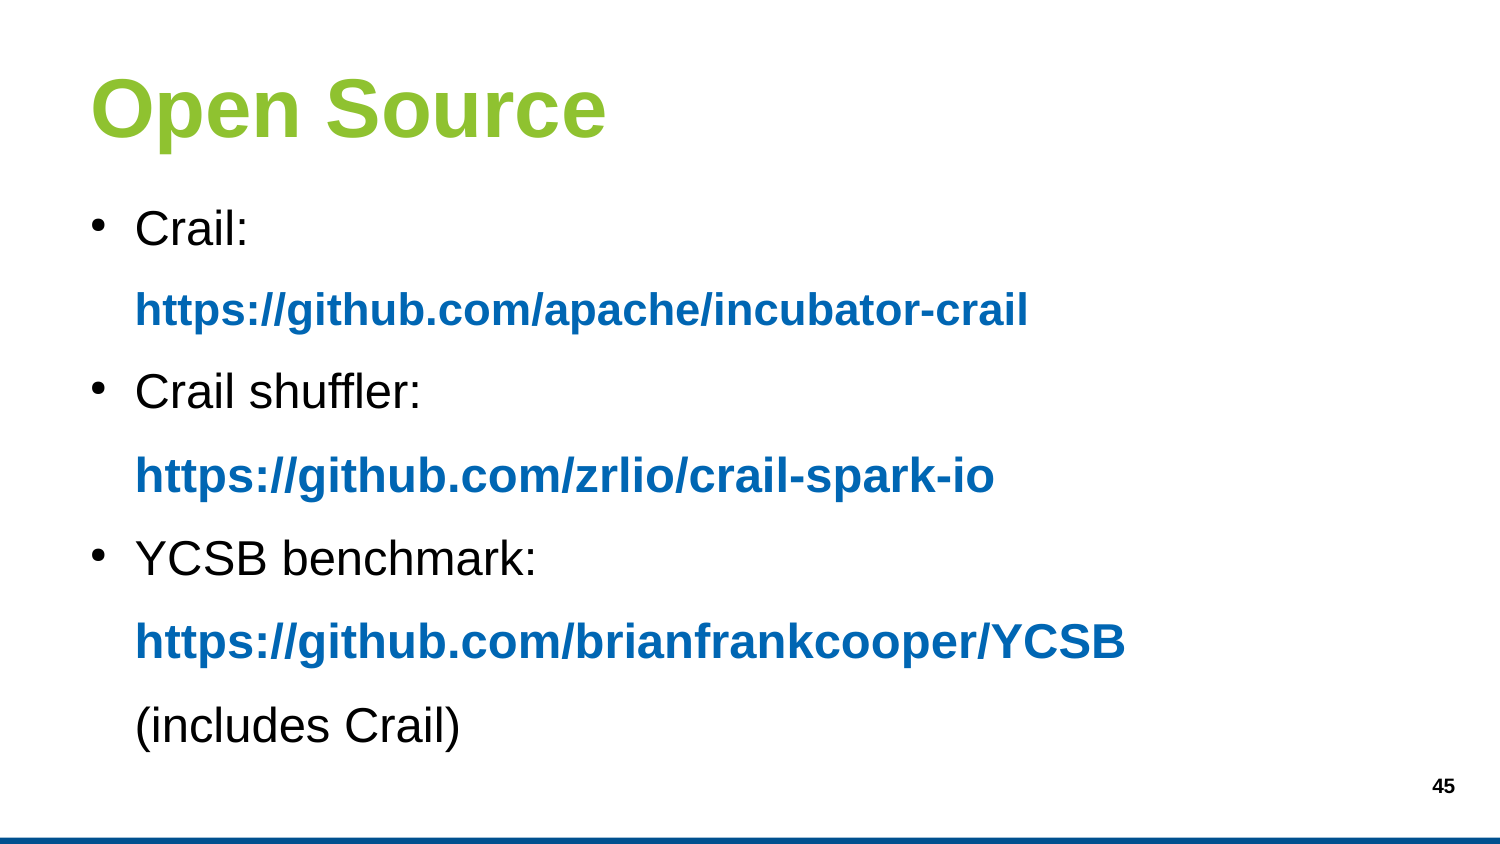

#
Open Source
put your #assignedhashtag here by setting the footer in view-header/footer
Crail:
https://github.com/apache/incubator-crail
Crail shuffler:
https://github.com/zrlio/crail-spark-io
YCSB benchmark:
https://github.com/brianfrankcooper/YCSB
(includes Crail)
45